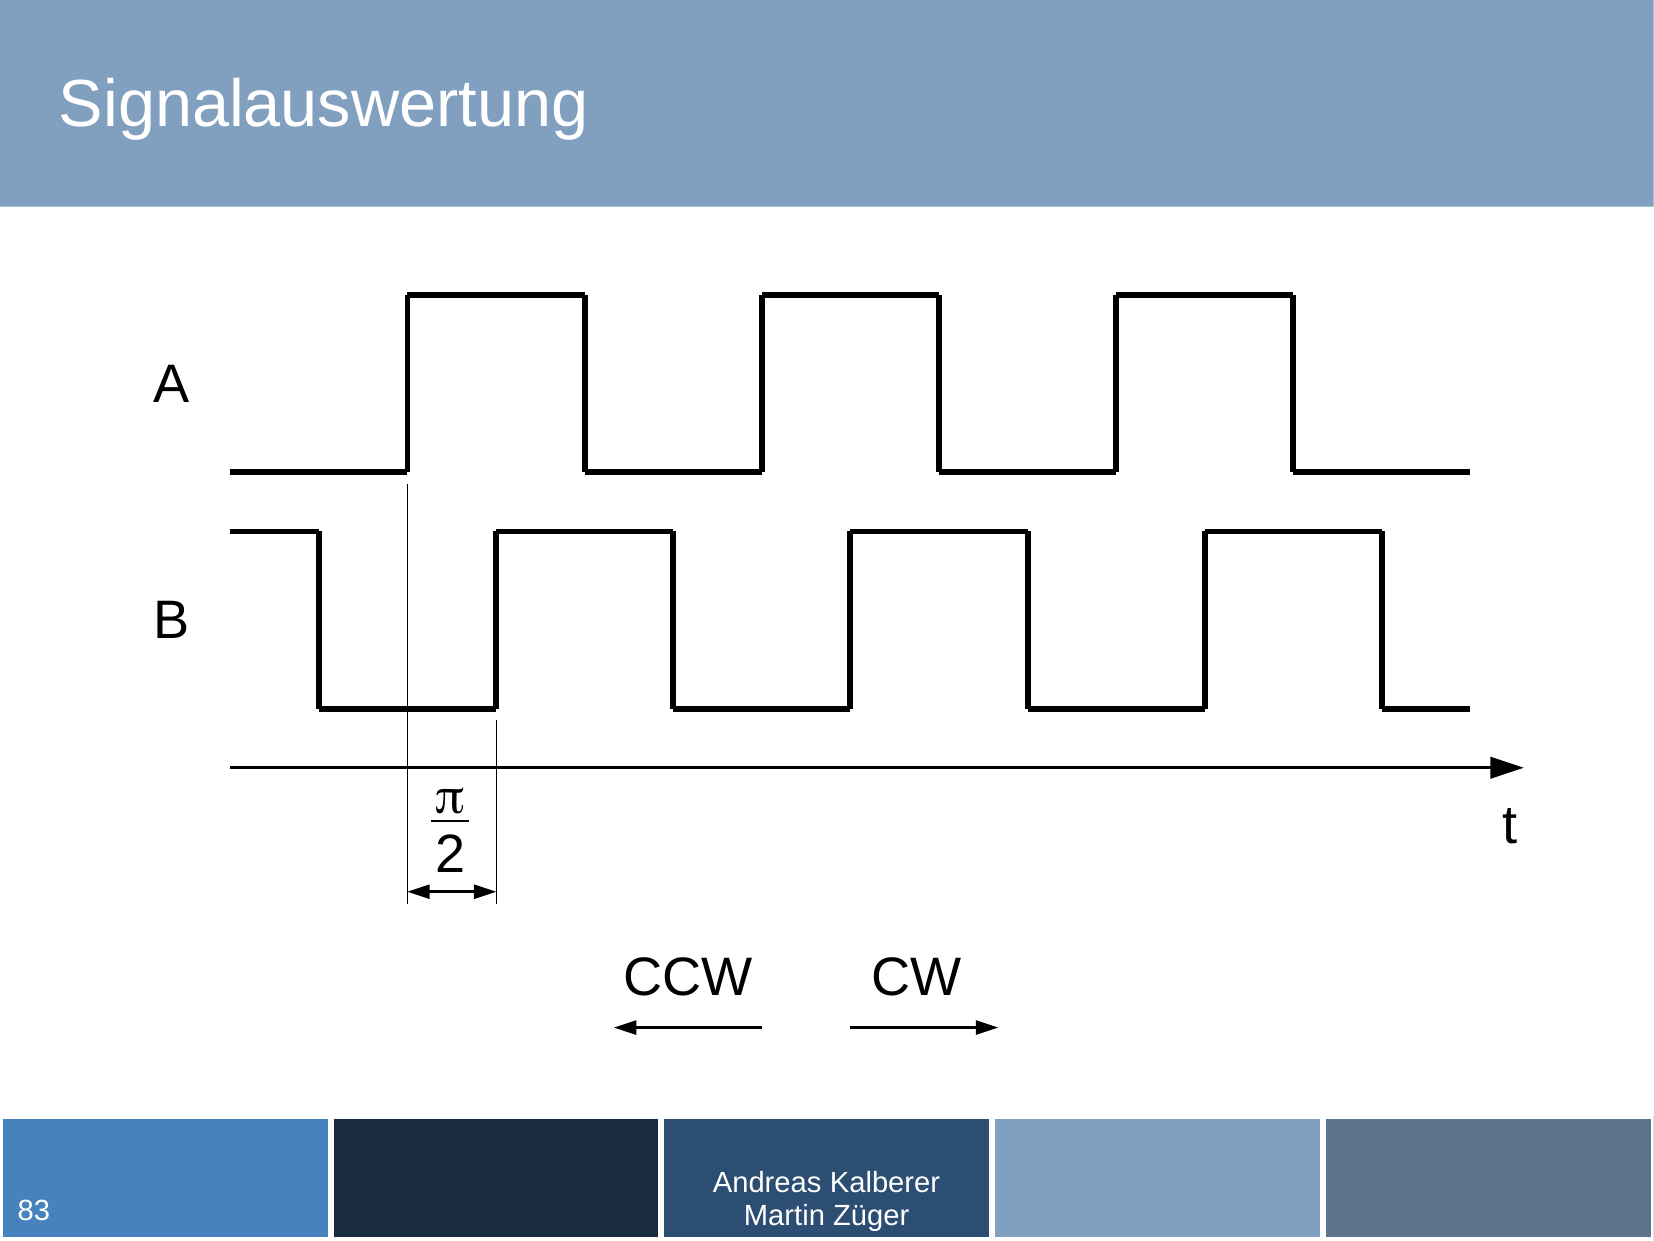

# Signalauswertung
A
B
t
CCW
CW
LibreOffice Productivity Suite
83